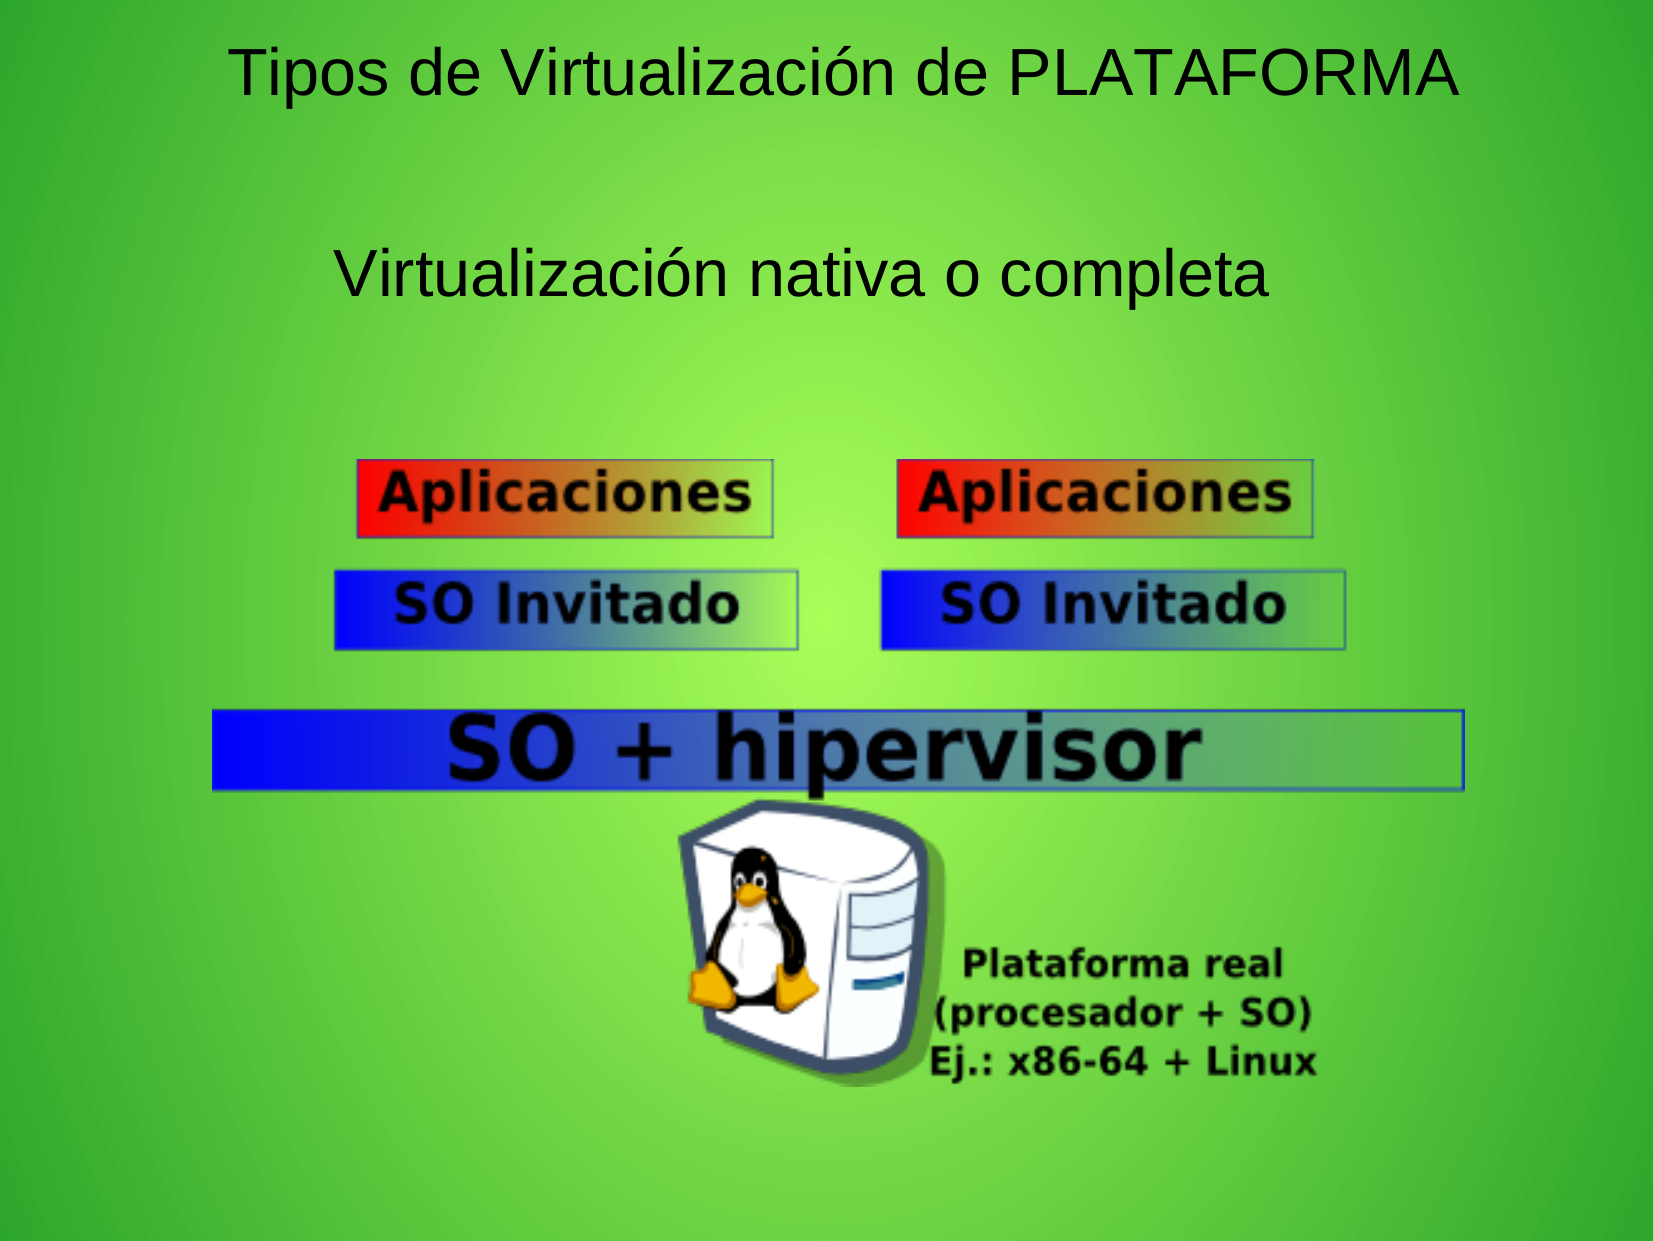

Tipos de Virtualización de PLATAFORMA
Virtualización nativa o completa